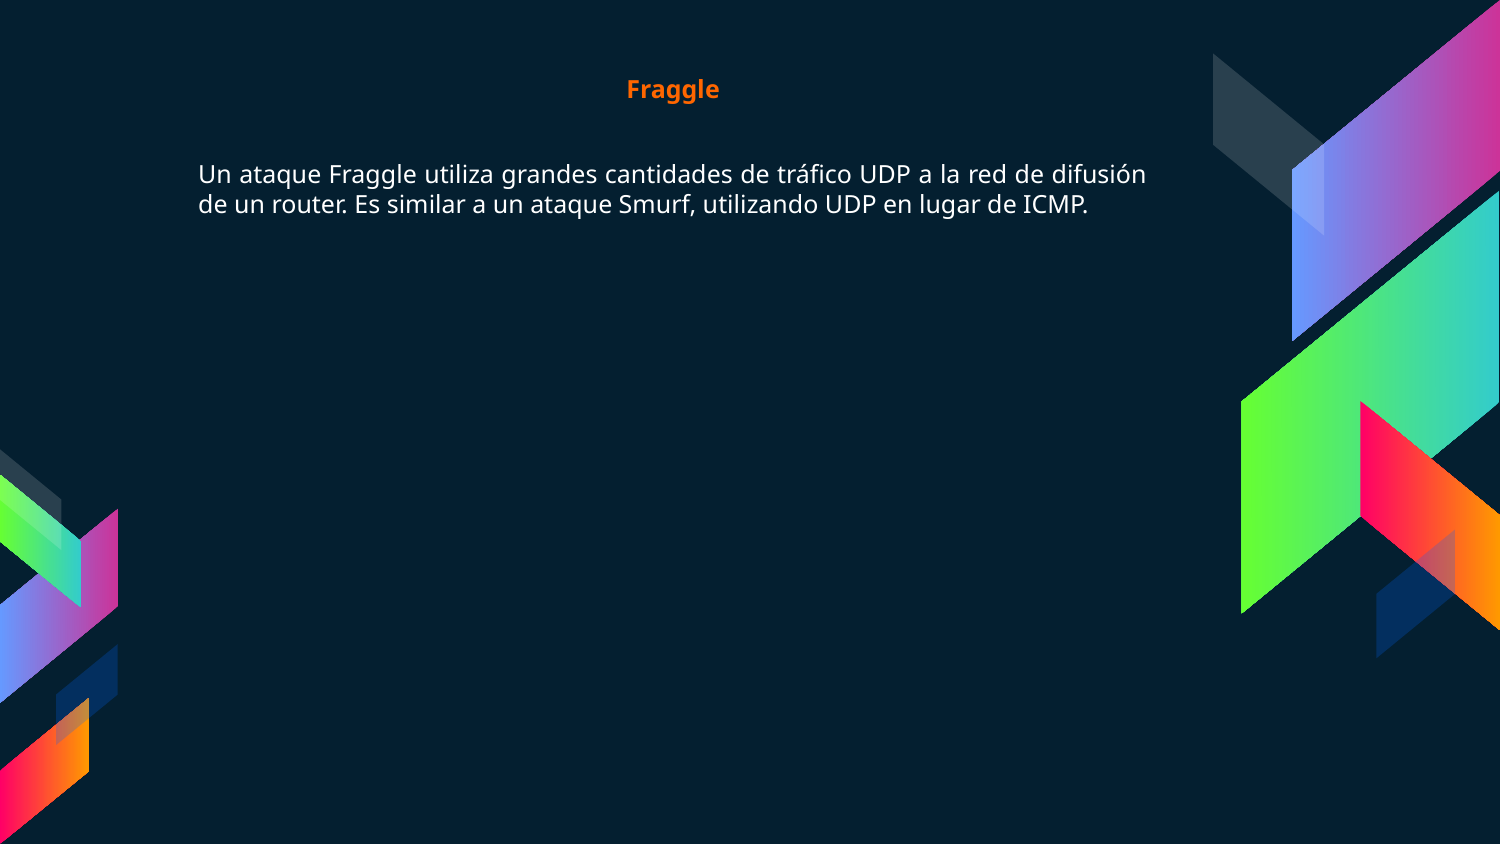

# Fraggle
Un ataque Fraggle utiliza grandes cantidades de tráfico UDP a la red de difusión de un router. Es similar a un ataque Smurf, utilizando UDP en lugar de ICMP.